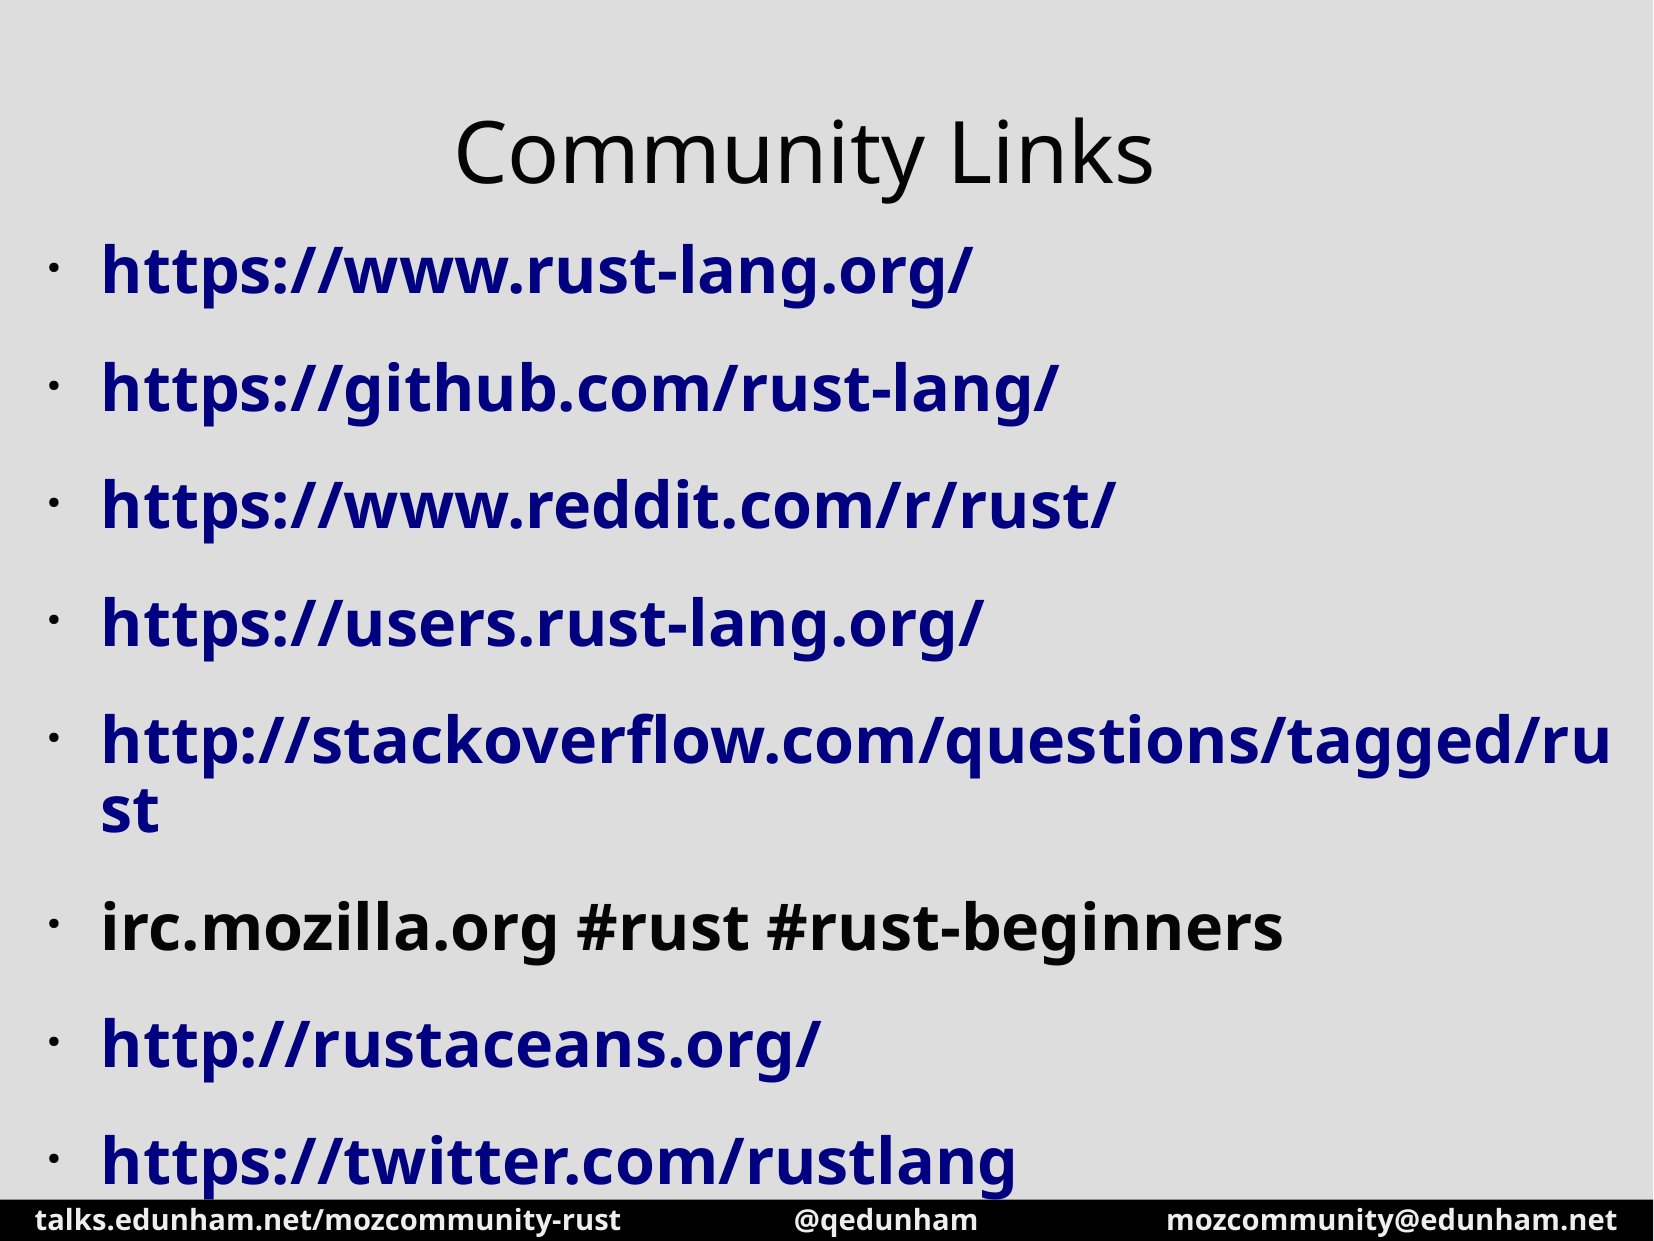

# Community Links
https://www.rust-lang.org/
https://github.com/rust-lang/
https://www.reddit.com/r/rust/
https://users.rust-lang.org/
http://stackoverflow.com/questions/tagged/rust
irc.mozilla.org #rust #rust-beginners
http://rustaceans.org/
https://twitter.com/rustlang